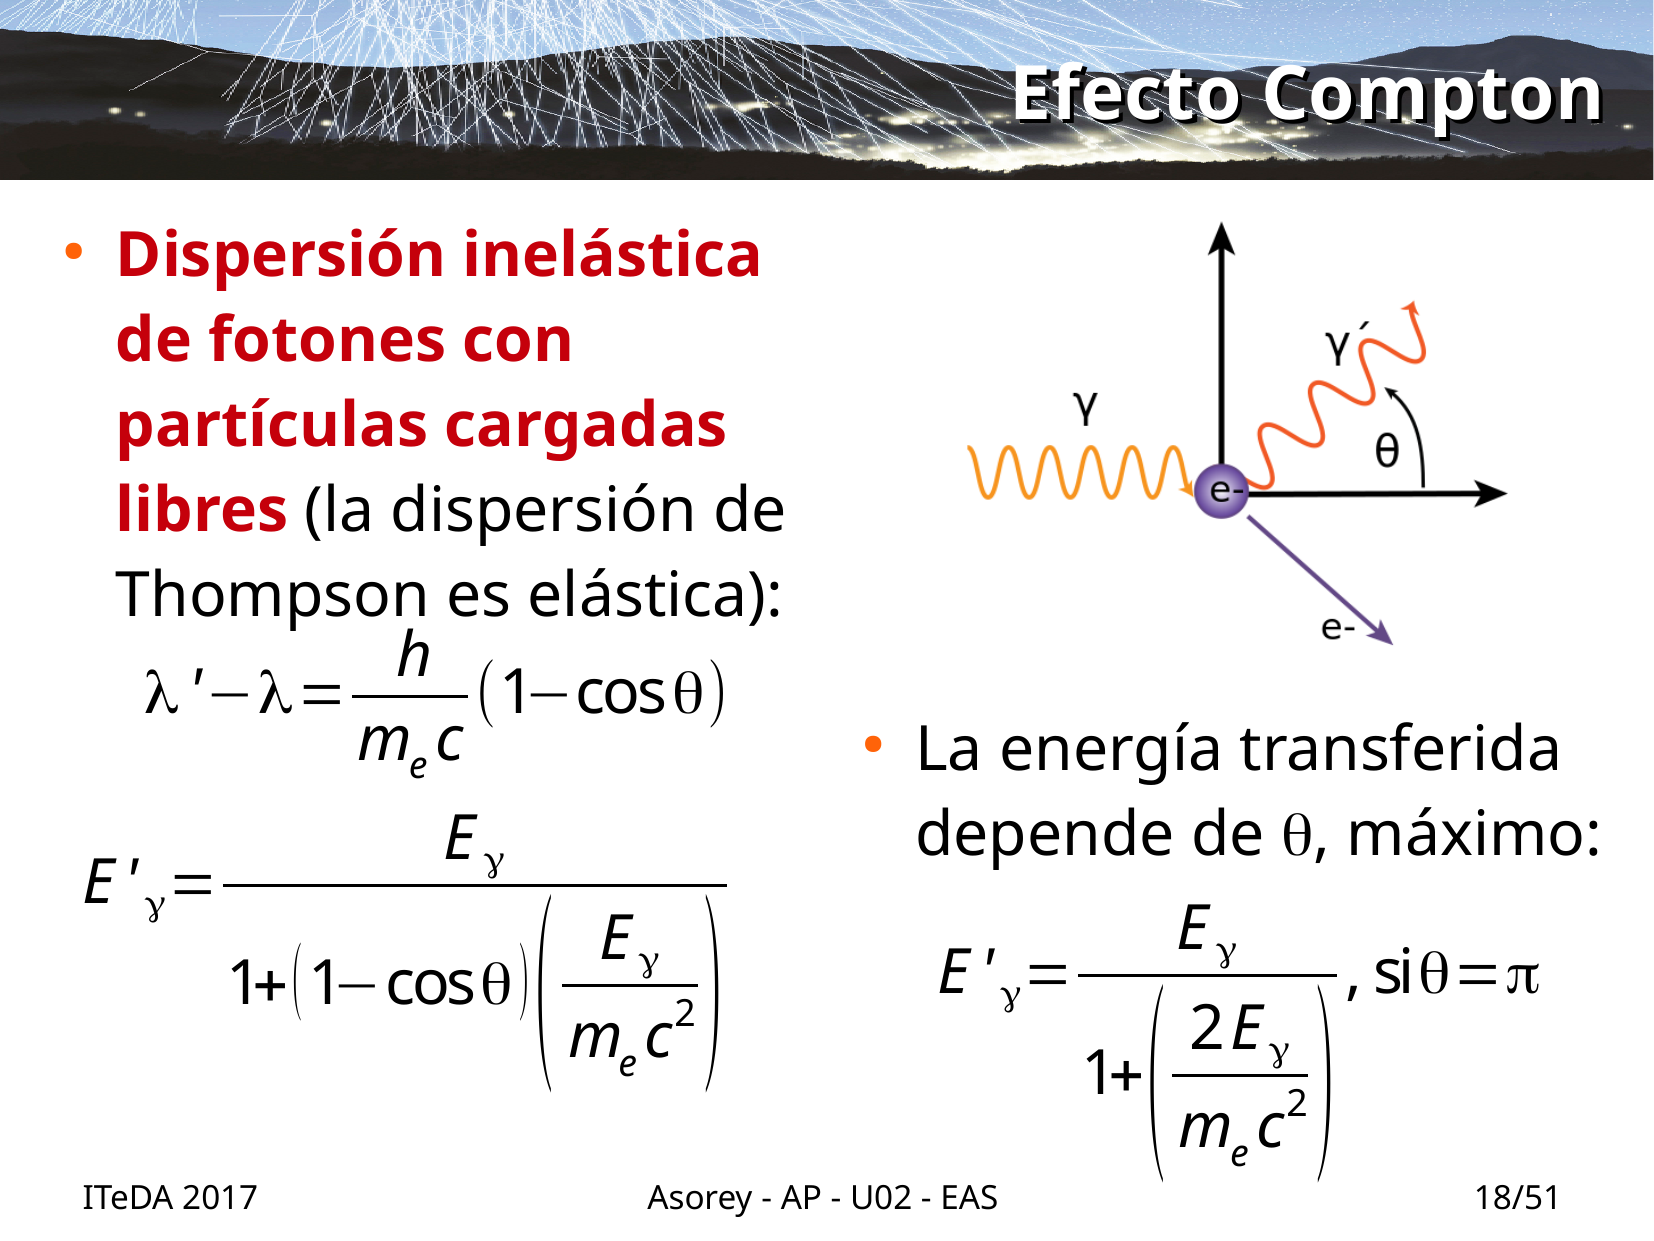

# Efecto Compton
Dispersión inelástica de fotones con partículas cargadas libres (la dispersión de Thompson es elástica):
La energía transferida depende de q, máximo:
ITeDA 2017
Asorey - AP - U02 - EAS
18